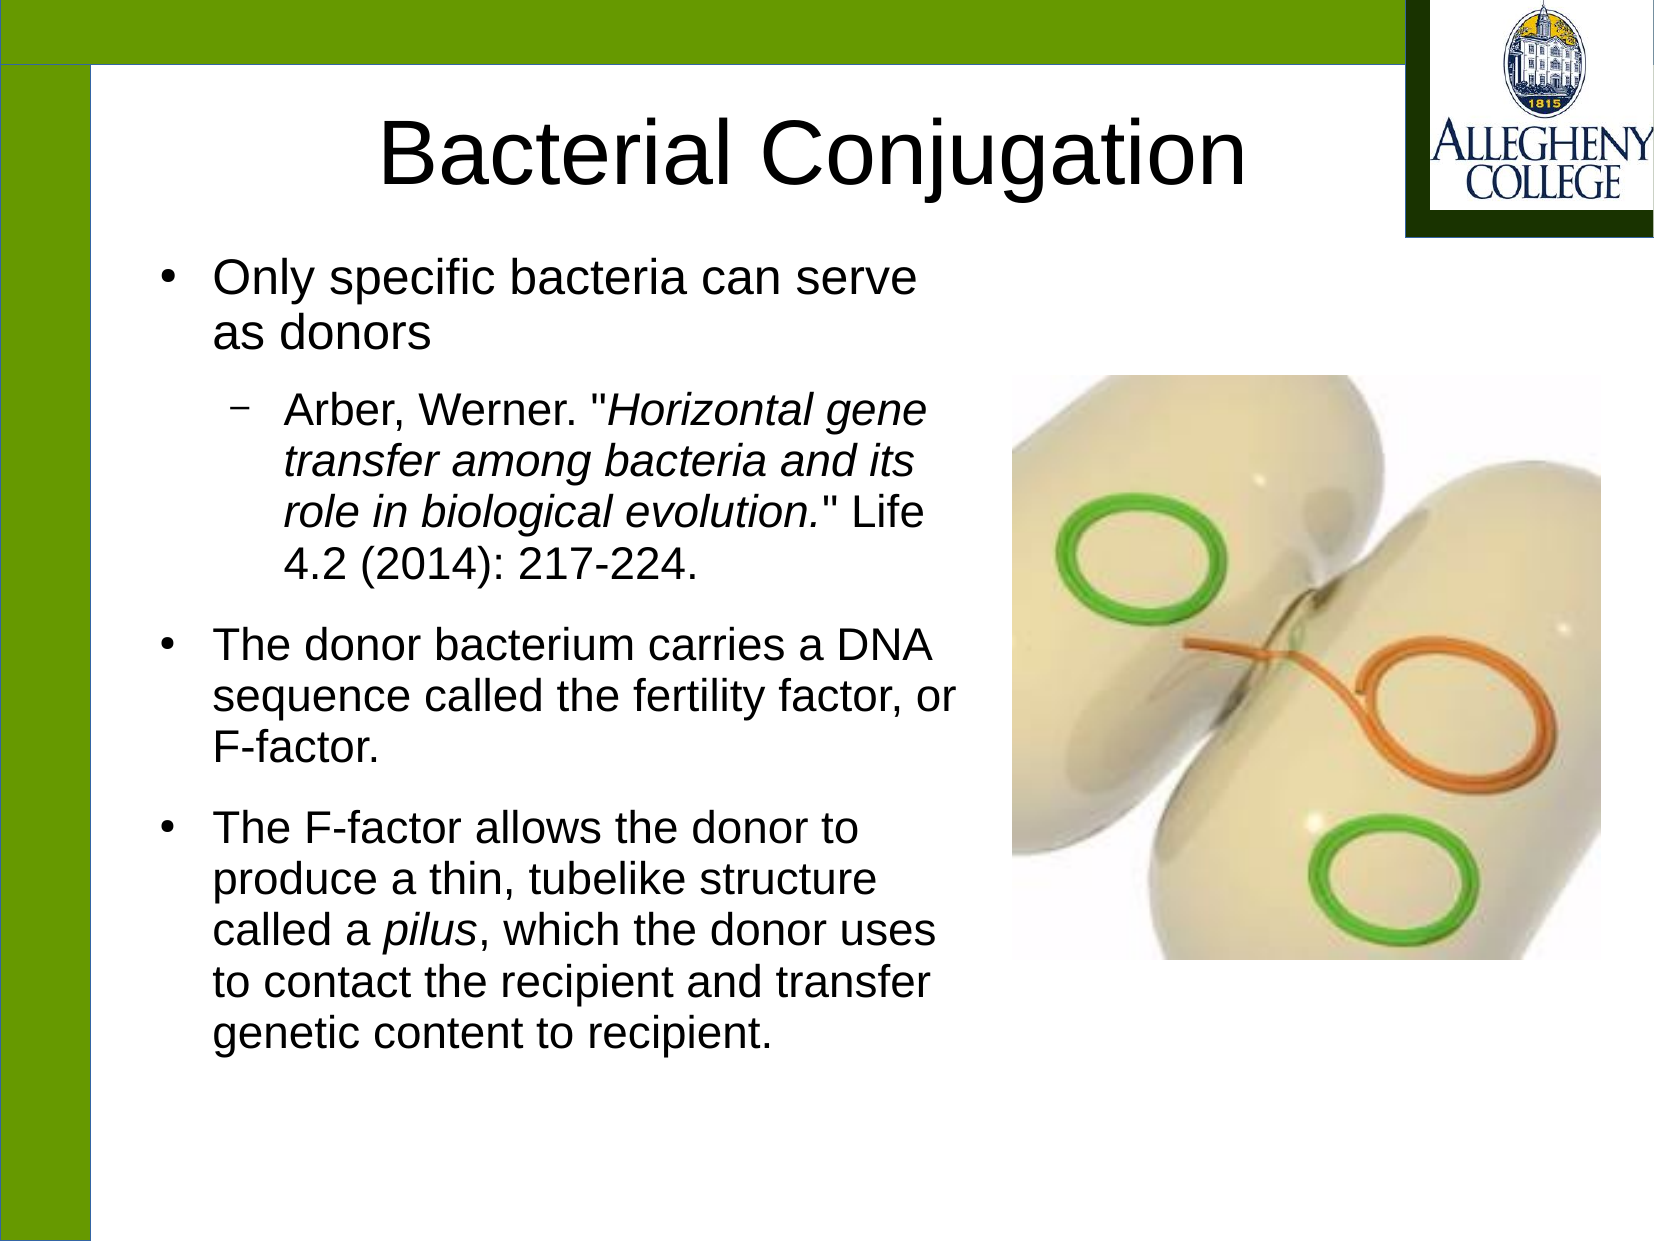

# Bacterial Conjugation
Only specific bacteria can serve as donors
Arber, Werner. "Horizontal gene transfer among bacteria and its role in biological evolution." Life 4.2 (2014): 217-224.
The donor bacterium carries a DNA sequence called the fertility factor, or F-factor.
The F-factor allows the donor to produce a thin, tubelike structure called a pilus, which the donor uses to contact the recipient and transfer genetic content to recipient.
https://www.nature.com/scitable/definition/conjugation-prokaryotes-290/
=
+
Donor+
Donor +
Donor -
Transfer of genetic material